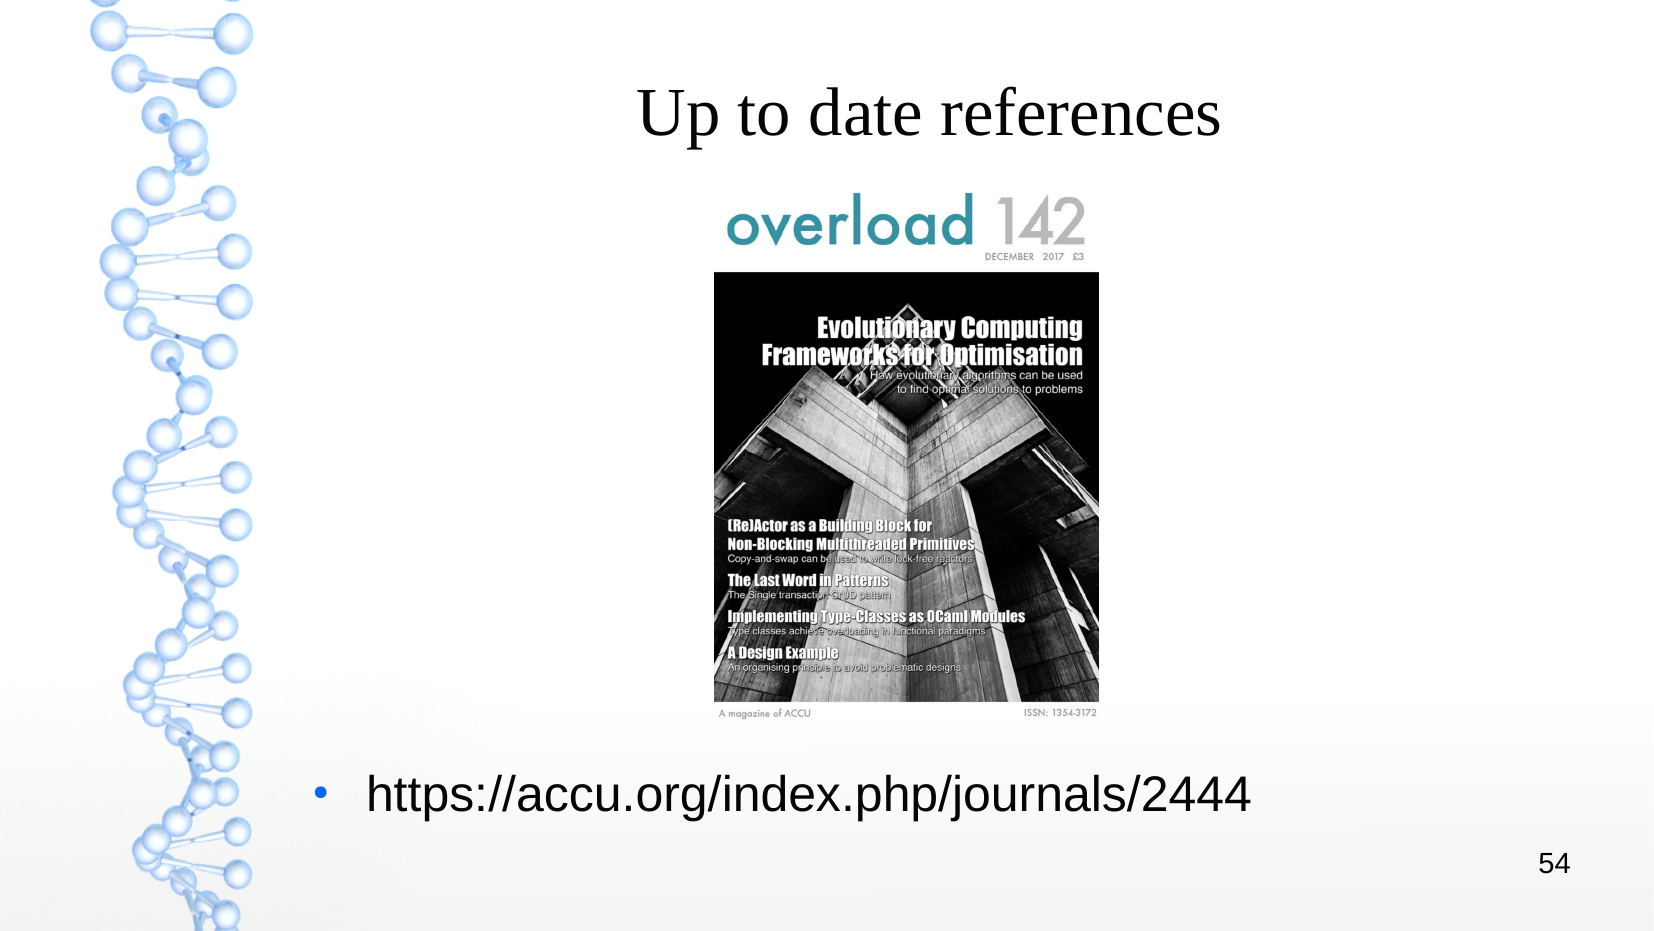

# Up to date references
https://accu.org/index.php/journals/2444
54